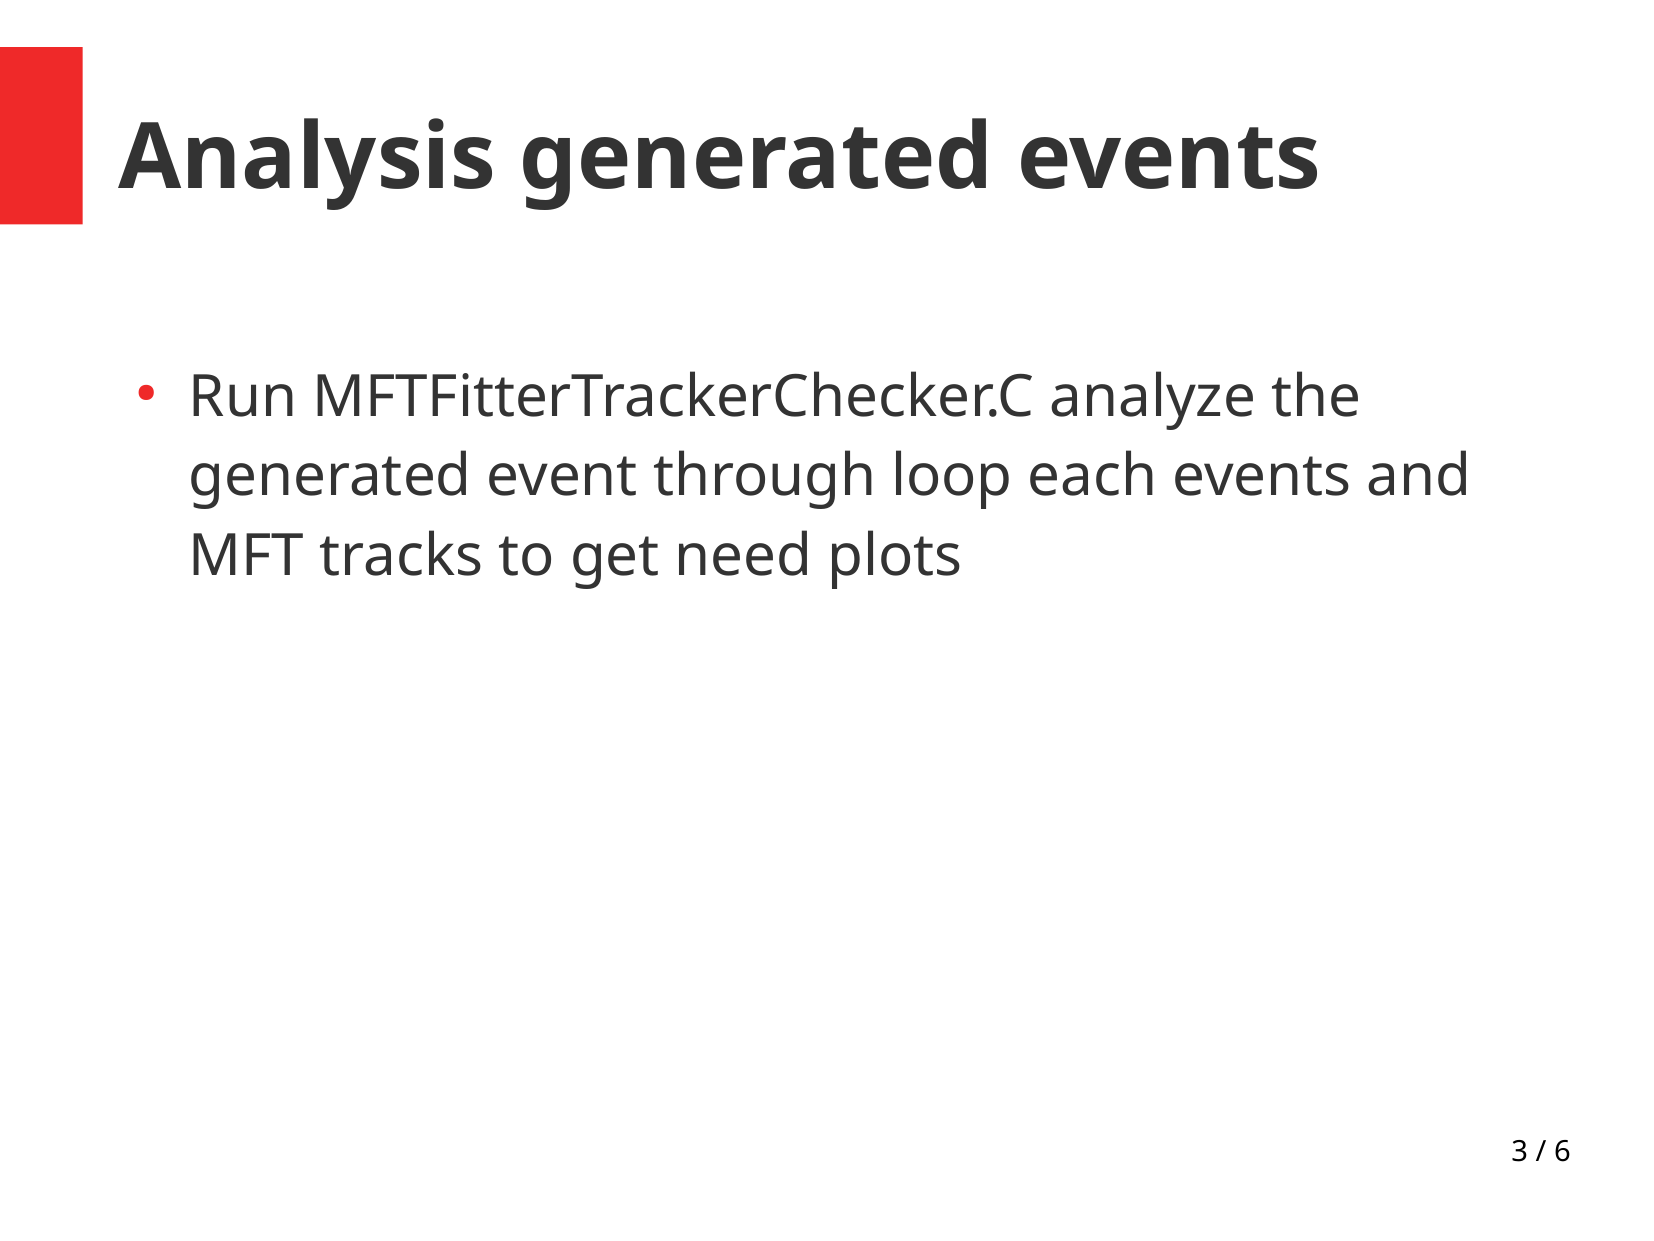

# Analysis generated events
Run MFTFitterTrackerChecker.C analyze the generated event through loop each events and MFT tracks to get need plots
3